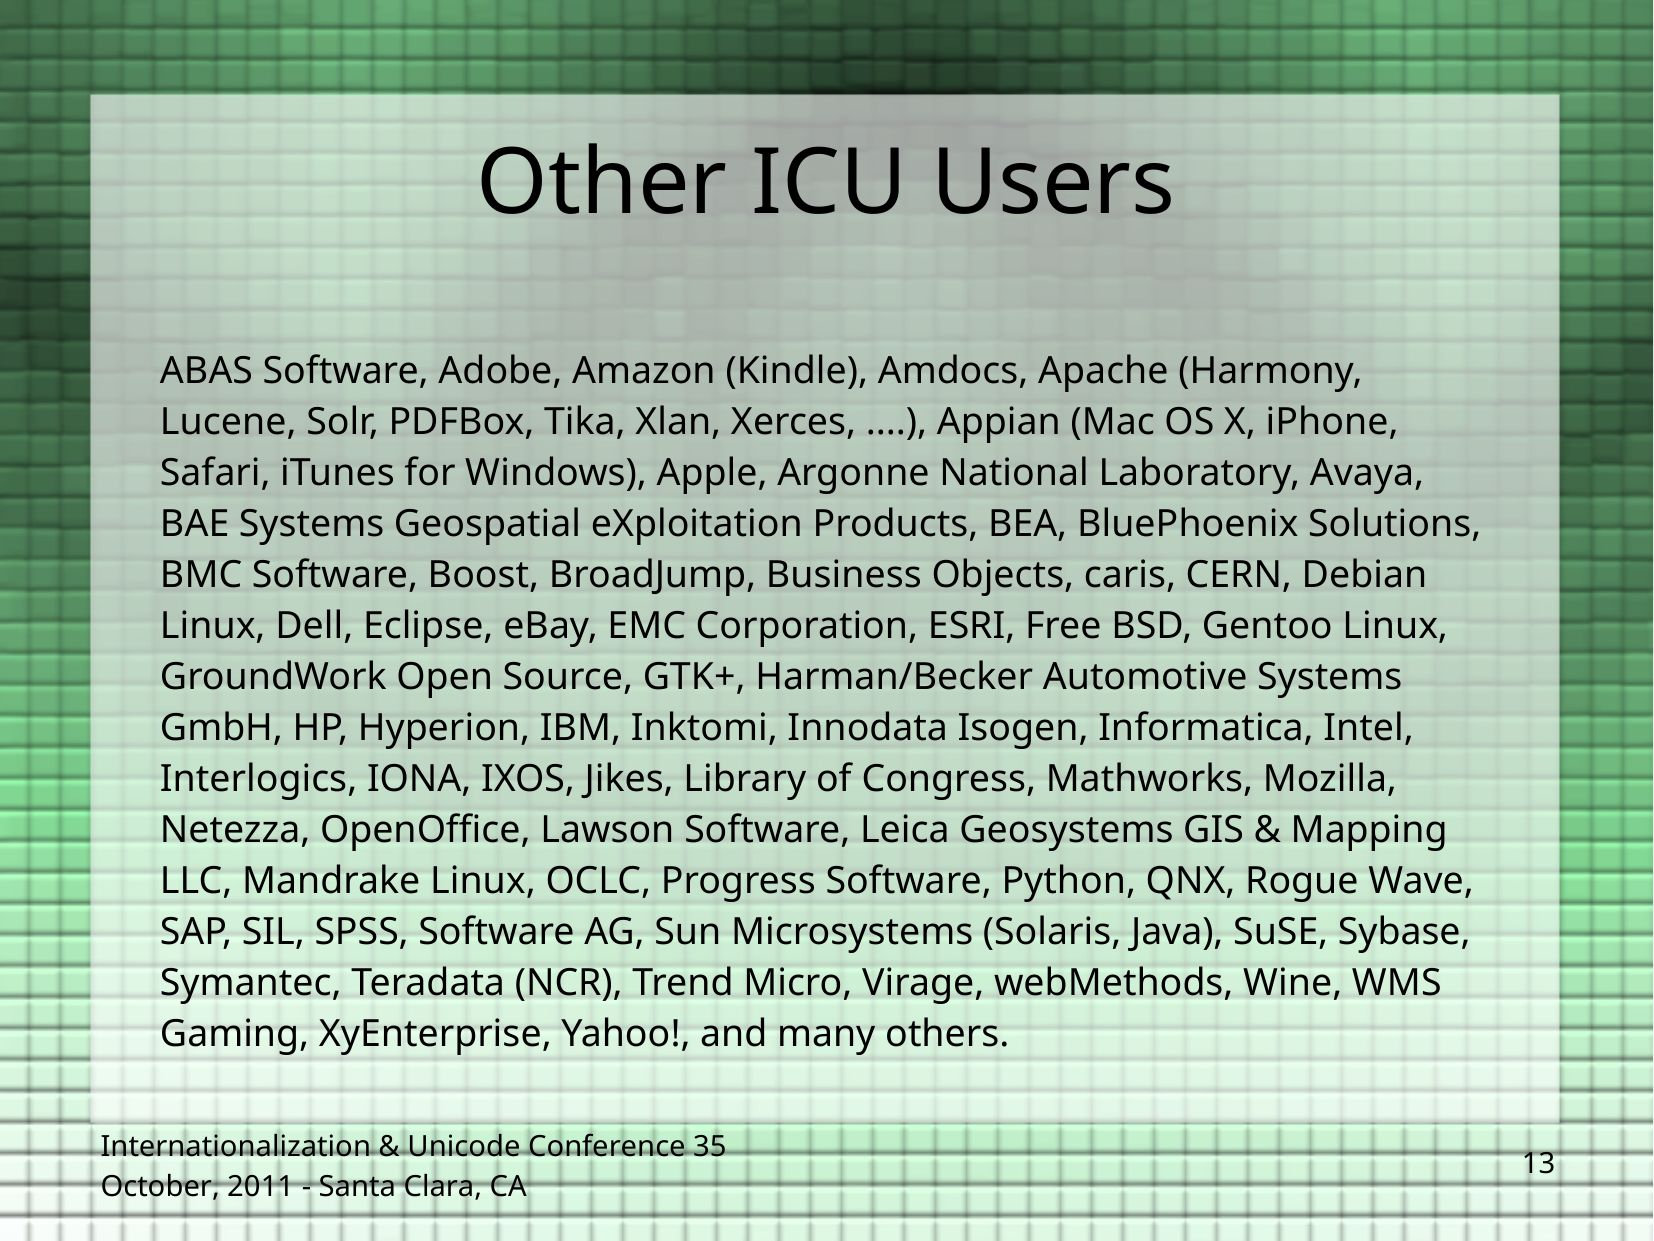

# Other ICU Users
ABAS Software, Adobe, Amazon (Kindle), Amdocs, Apache (Harmony, Lucene, Solr, PDFBox, Tika, Xlan, Xerces, ....), Appian (Mac OS X, iPhone, Safari, iTunes for Windows), Apple, Argonne National Laboratory, Avaya, BAE Systems Geospatial eXploitation Products, BEA, BluePhoenix Solutions, BMC Software, Boost, BroadJump, Business Objects, caris, CERN, Debian Linux, Dell, Eclipse, eBay, EMC Corporation, ESRI, Free BSD, Gentoo Linux, GroundWork Open Source, GTK+, Harman/Becker Automotive Systems GmbH, HP, Hyperion, IBM, Inktomi, Innodata Isogen, Informatica, Intel, Interlogics, IONA, IXOS, Jikes, Library of Congress, Mathworks, Mozilla, Netezza, OpenOffice, Lawson Software, Leica Geosystems GIS & Mapping LLC, Mandrake Linux, OCLC, Progress Software, Python, QNX, Rogue Wave, SAP, SIL, SPSS, Software AG, Sun Microsystems (Solaris, Java), SuSE, Sybase, Symantec, Teradata (NCR), Trend Micro, Virage, webMethods, Wine, WMS Gaming, XyEnterprise, Yahoo!, and many others.